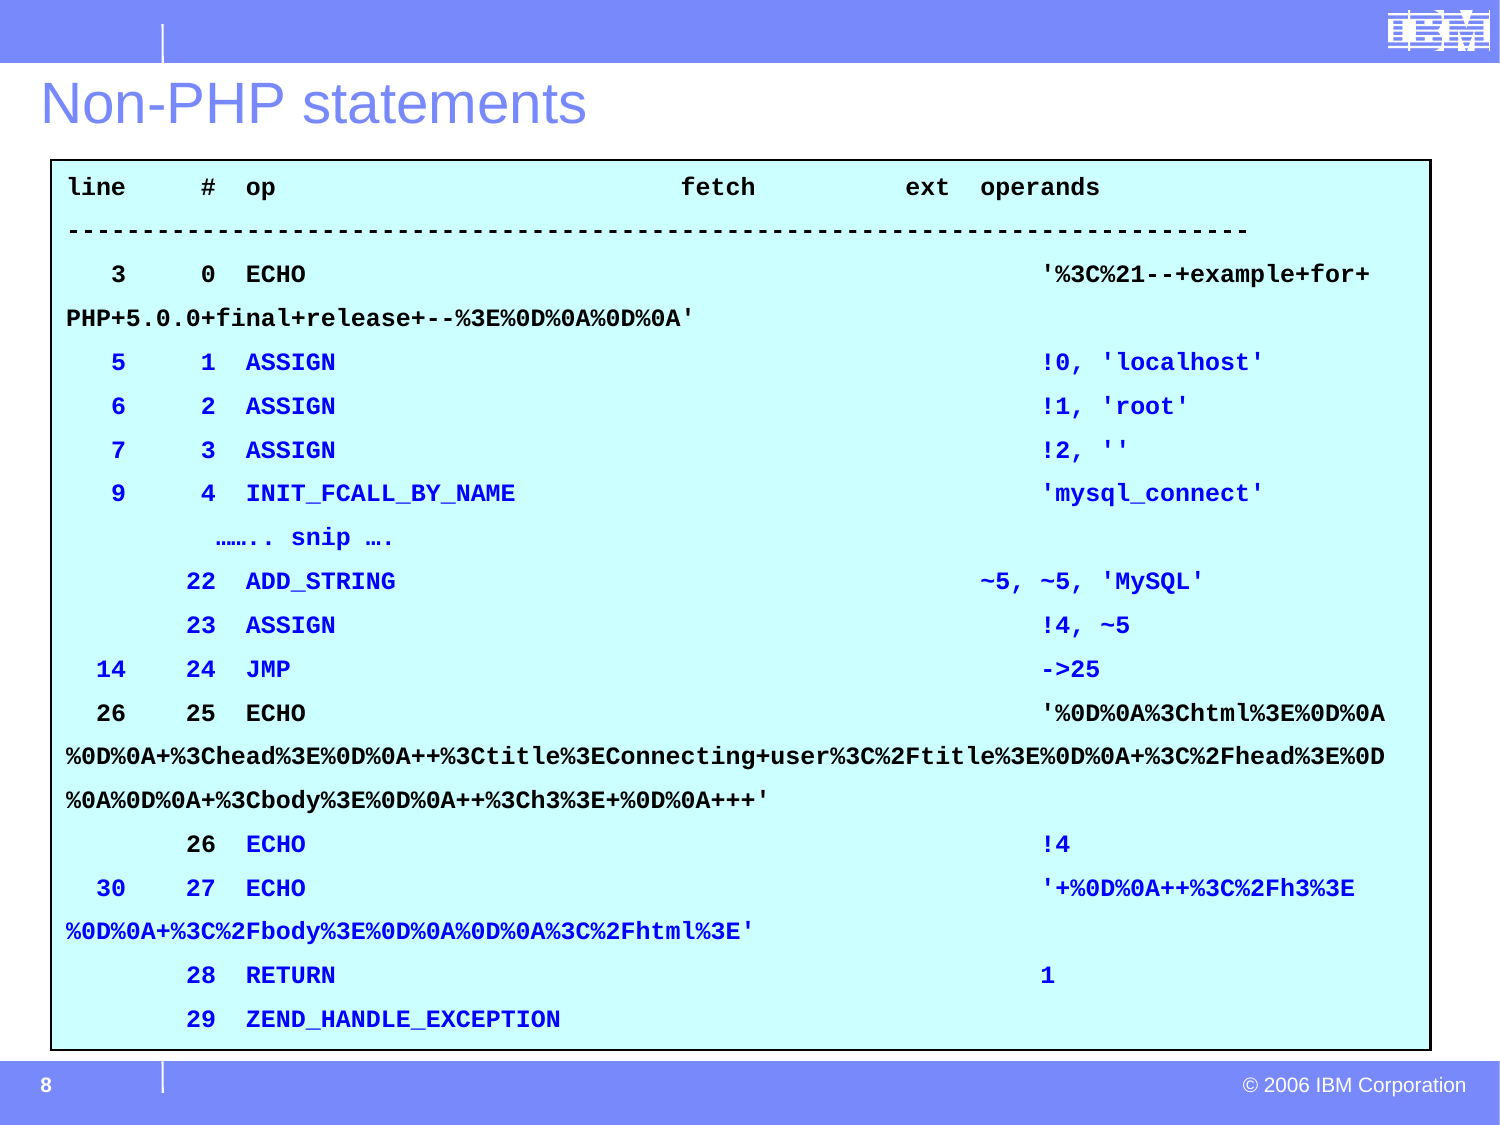

# Non-PHP statements
line # op fetch ext operands
-------------------------------------------------------------------------------
 3 0 ECHO '%3C%21--+example+for+
PHP+5.0.0+final+release+--%3E%0D%0A%0D%0A'
 5 1 ASSIGN !0, 'localhost'
 6 2 ASSIGN !1, 'root'
 7 3 ASSIGN !2, ''
 9 4 INIT_FCALL_BY_NAME 'mysql_connect'
	…….. snip ….
 22 ADD_STRING ~5, ~5, 'MySQL'
 23 ASSIGN !4, ~5
 14 24 JMP ->25
 26 25 ECHO '%0D%0A%3Chtml%3E%0D%0A
%0D%0A+%3Chead%3E%0D%0A++%3Ctitle%3EConnecting+user%3C%2Ftitle%3E%0D%0A+%3C%2Fhead%3E%0D
%0A%0D%0A+%3Cbody%3E%0D%0A++%3Ch3%3E+%0D%0A+++'
 26 ECHO !4
 30 27 ECHO '+%0D%0A++%3C%2Fh3%3E
%0D%0A+%3C%2Fbody%3E%0D%0A%0D%0A%3C%2Fhtml%3E'
 28 RETURN 1
 29 ZEND_HANDLE_EXCEPTION
8